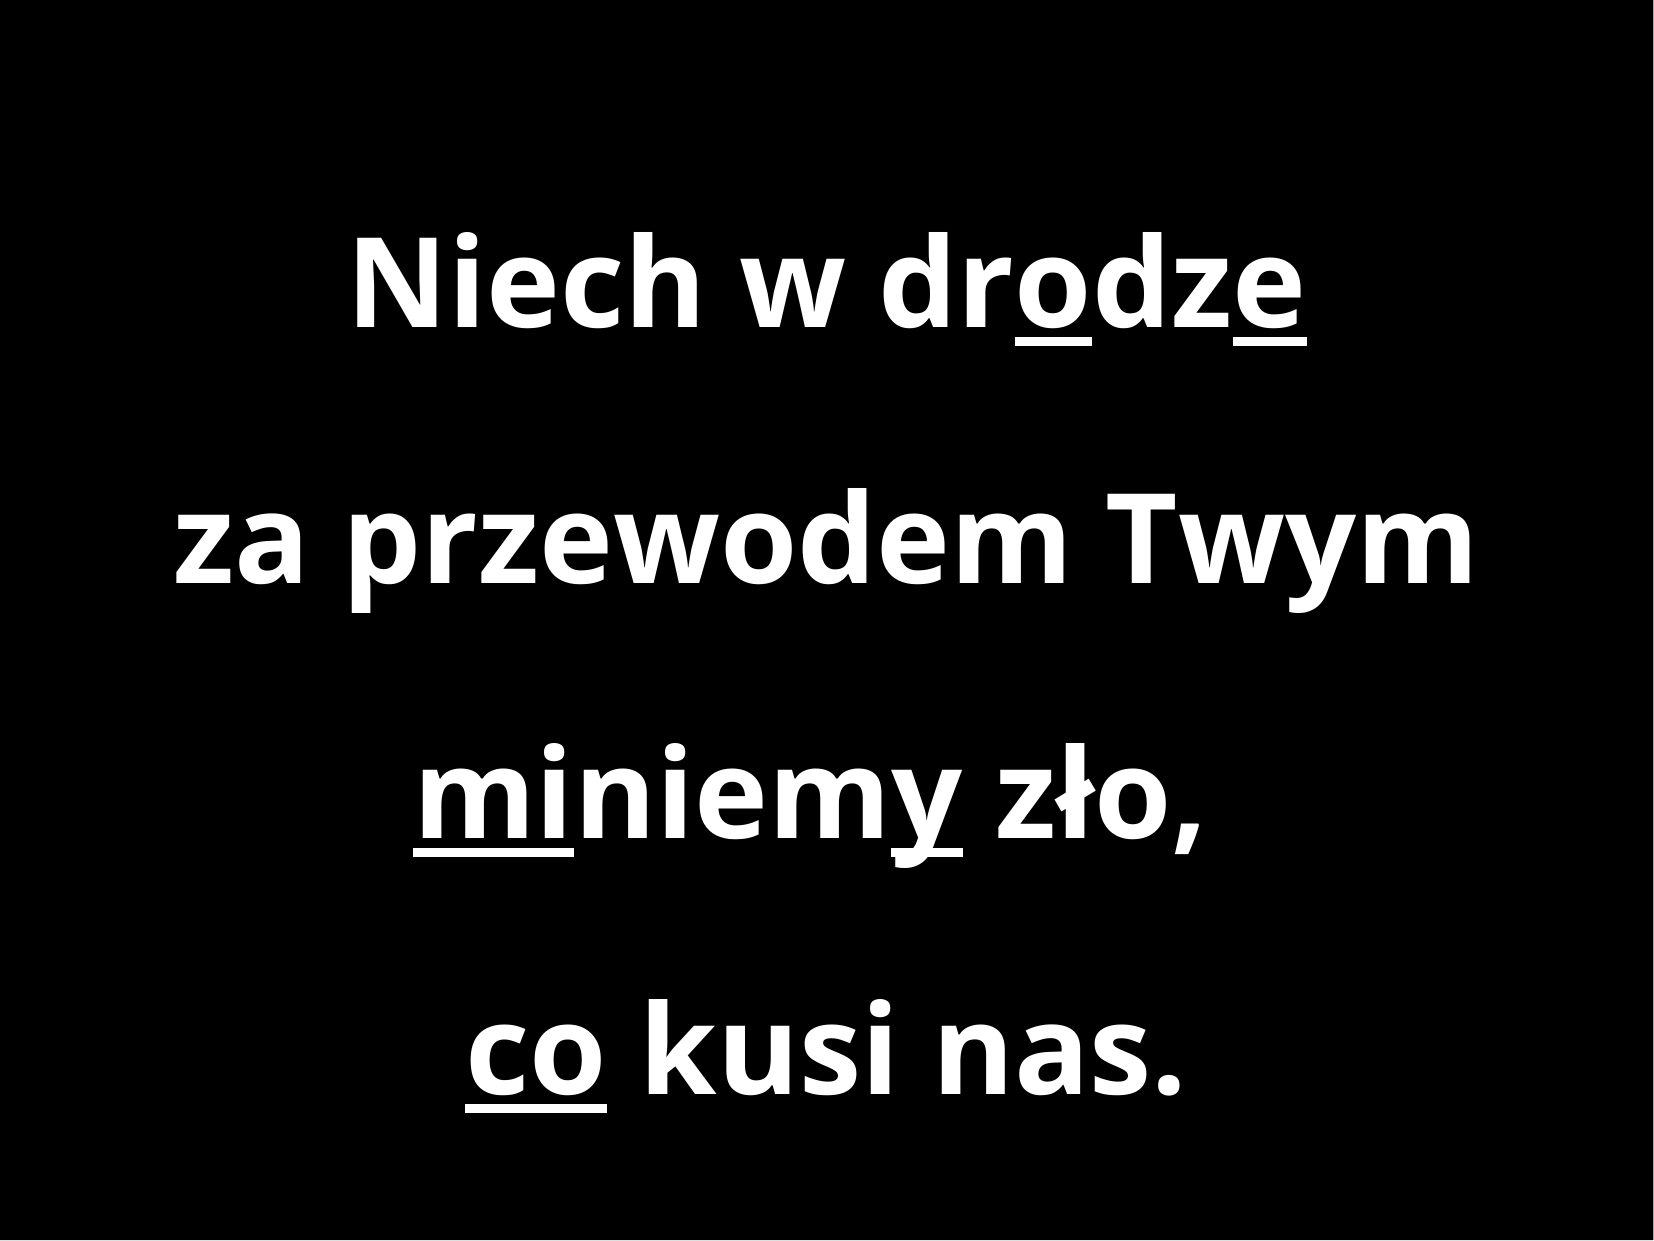

# Niech w drodze za przewodem Twym miniemy zło, co kusi nas.